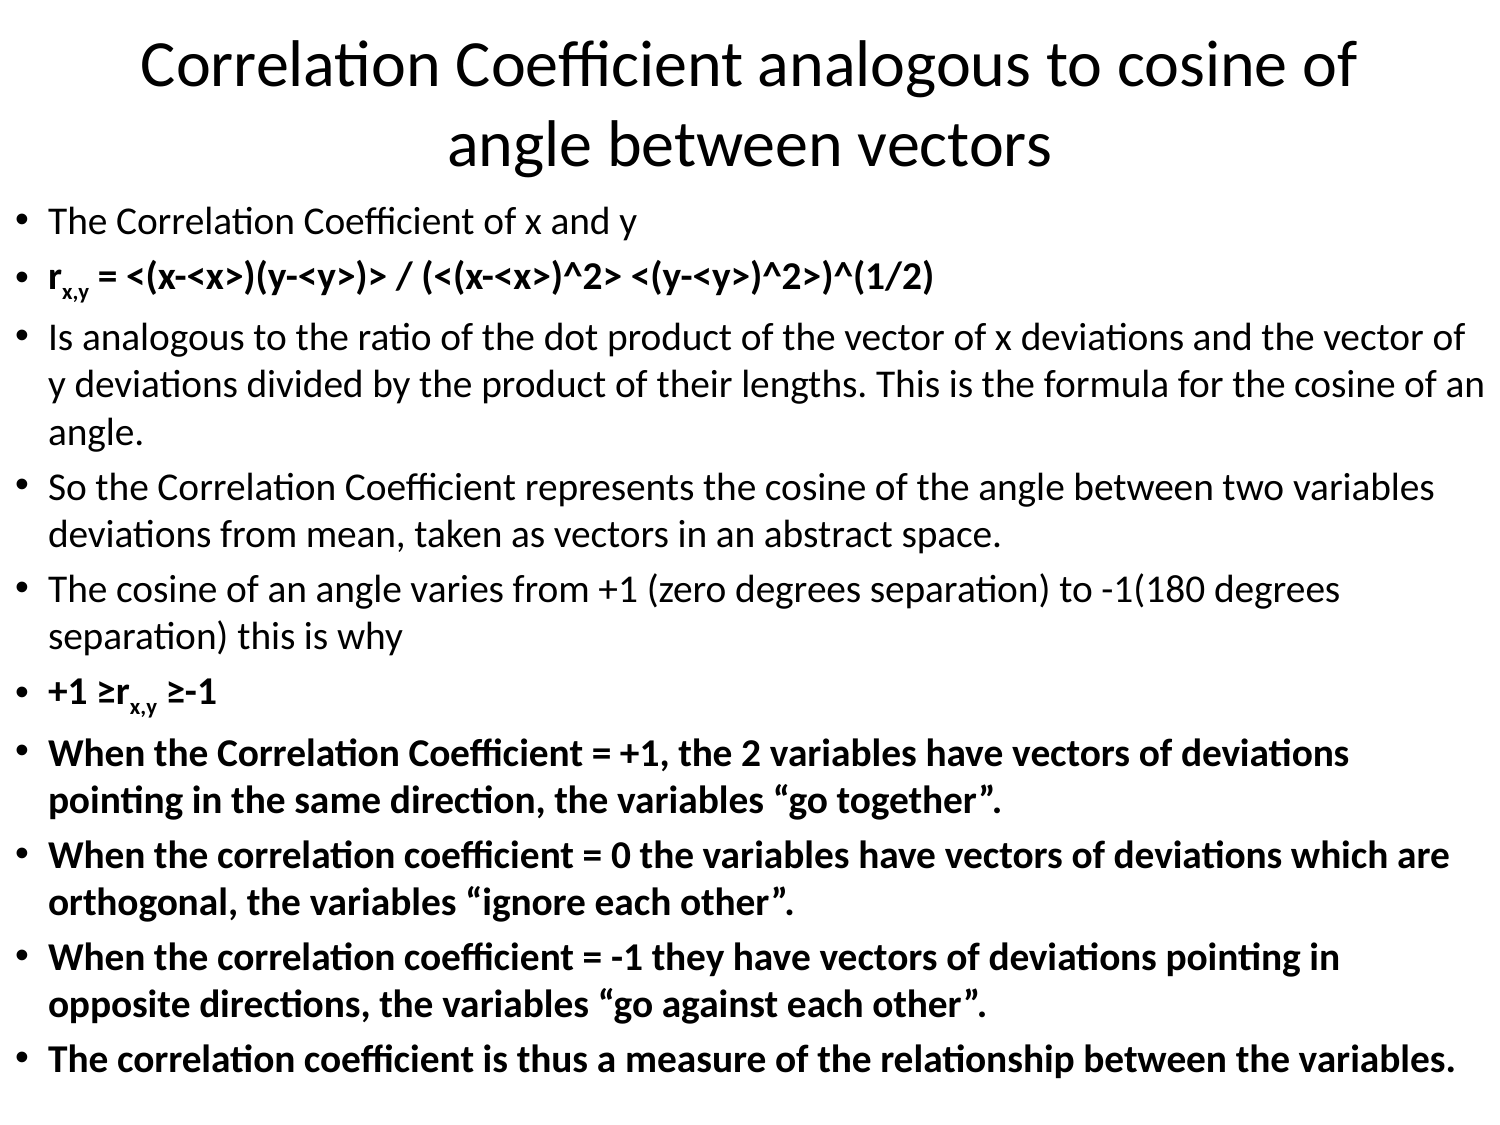

# Correlation Coefficient analogous to cosine of angle between vectors
The Correlation Coefficient of x and y
rx,y = <(x-<x>)(y-<y>)> / (<(x-<x>)^2> <(y-<y>)^2>)^(1/2)
Is analogous to the ratio of the dot product of the vector of x deviations and the vector of y deviations divided by the product of their lengths. This is the formula for the cosine of an angle.
So the Correlation Coefficient represents the cosine of the angle between two variables deviations from mean, taken as vectors in an abstract space.
The cosine of an angle varies from +1 (zero degrees separation) to -1(180 degrees separation) this is why
+1 ≥rx,y ≥-1
When the Correlation Coefficient = +1, the 2 variables have vectors of deviations pointing in the same direction, the variables “go together”.
When the correlation coefficient = 0 the variables have vectors of deviations which are orthogonal, the variables “ignore each other”.
When the correlation coefficient = -1 they have vectors of deviations pointing in opposite directions, the variables “go against each other”.
The correlation coefficient is thus a measure of the relationship between the variables.